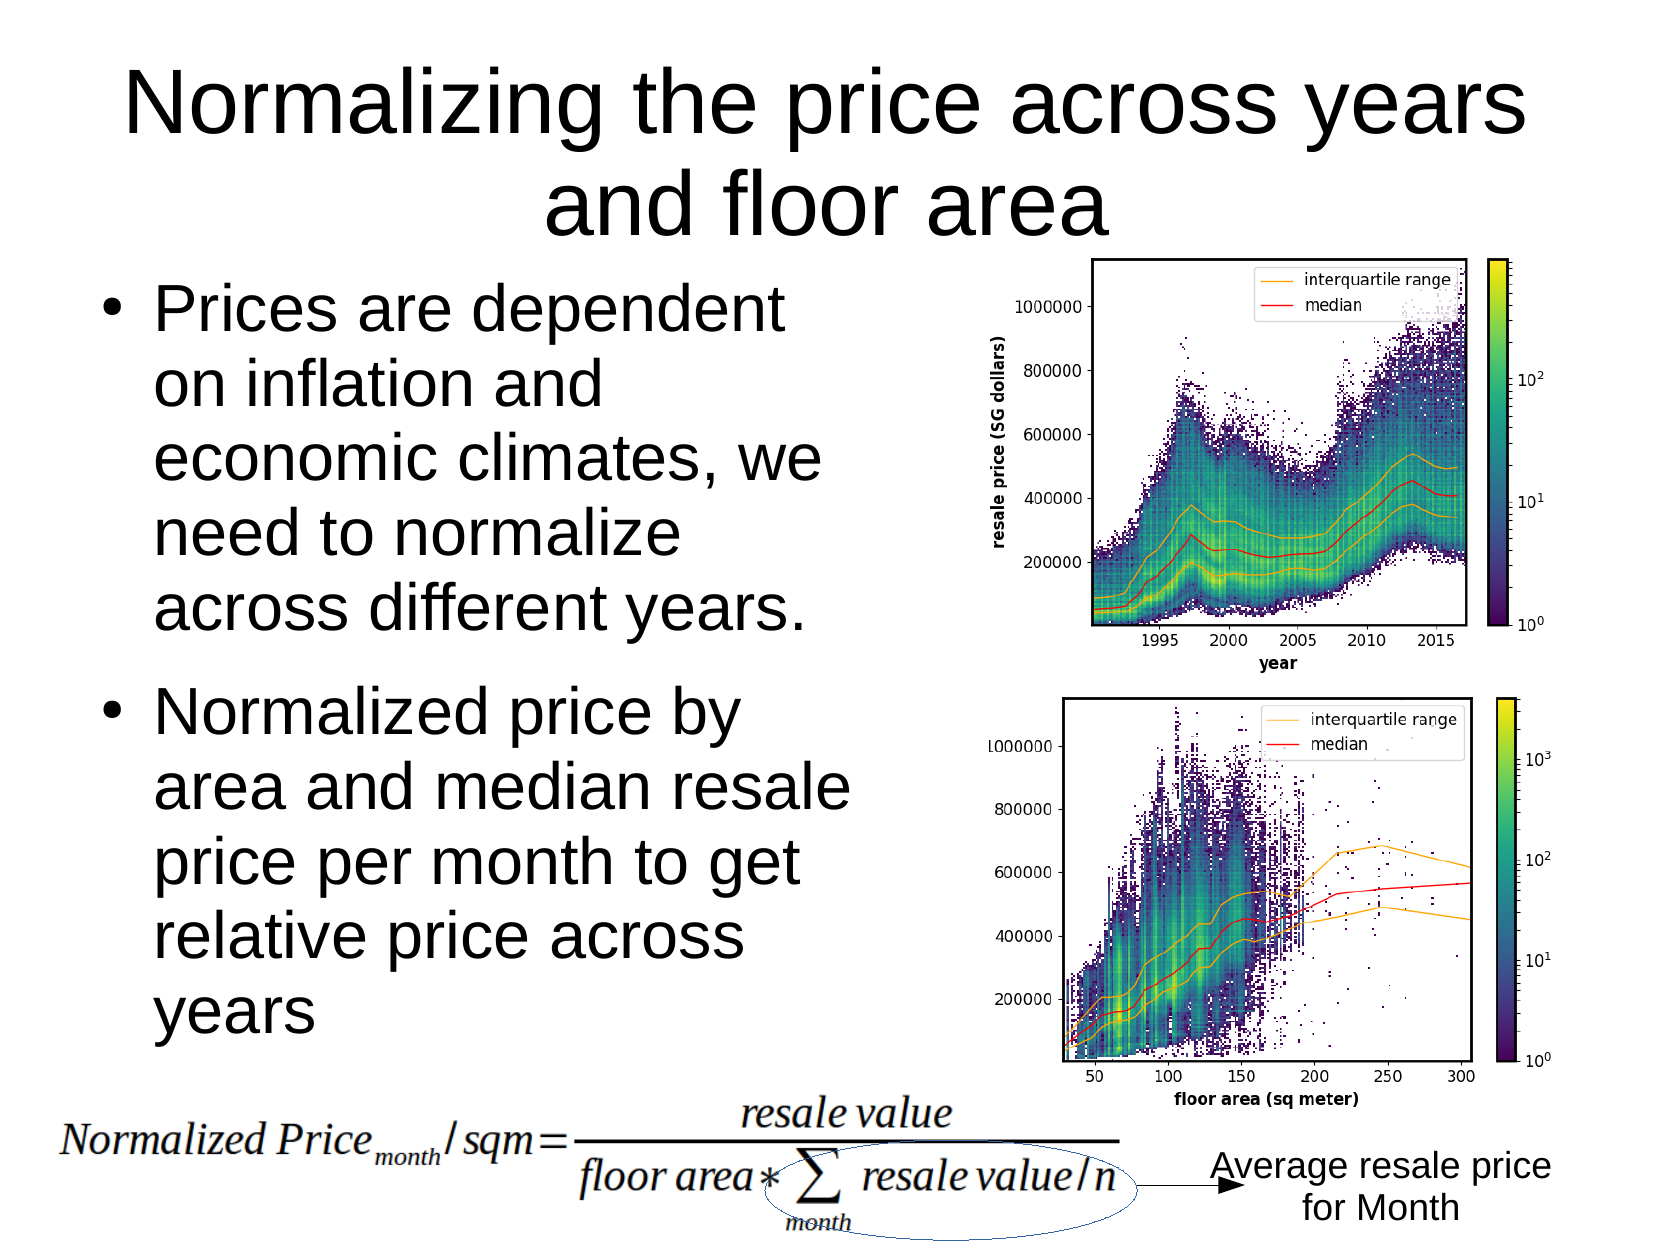

# Normalizing the price across years and floor area
Prices are dependent on inflation and economic climates, we need to normalize across different years.
Normalized price by area and median resale price per month to get relative price across years
Average resale price
for Month